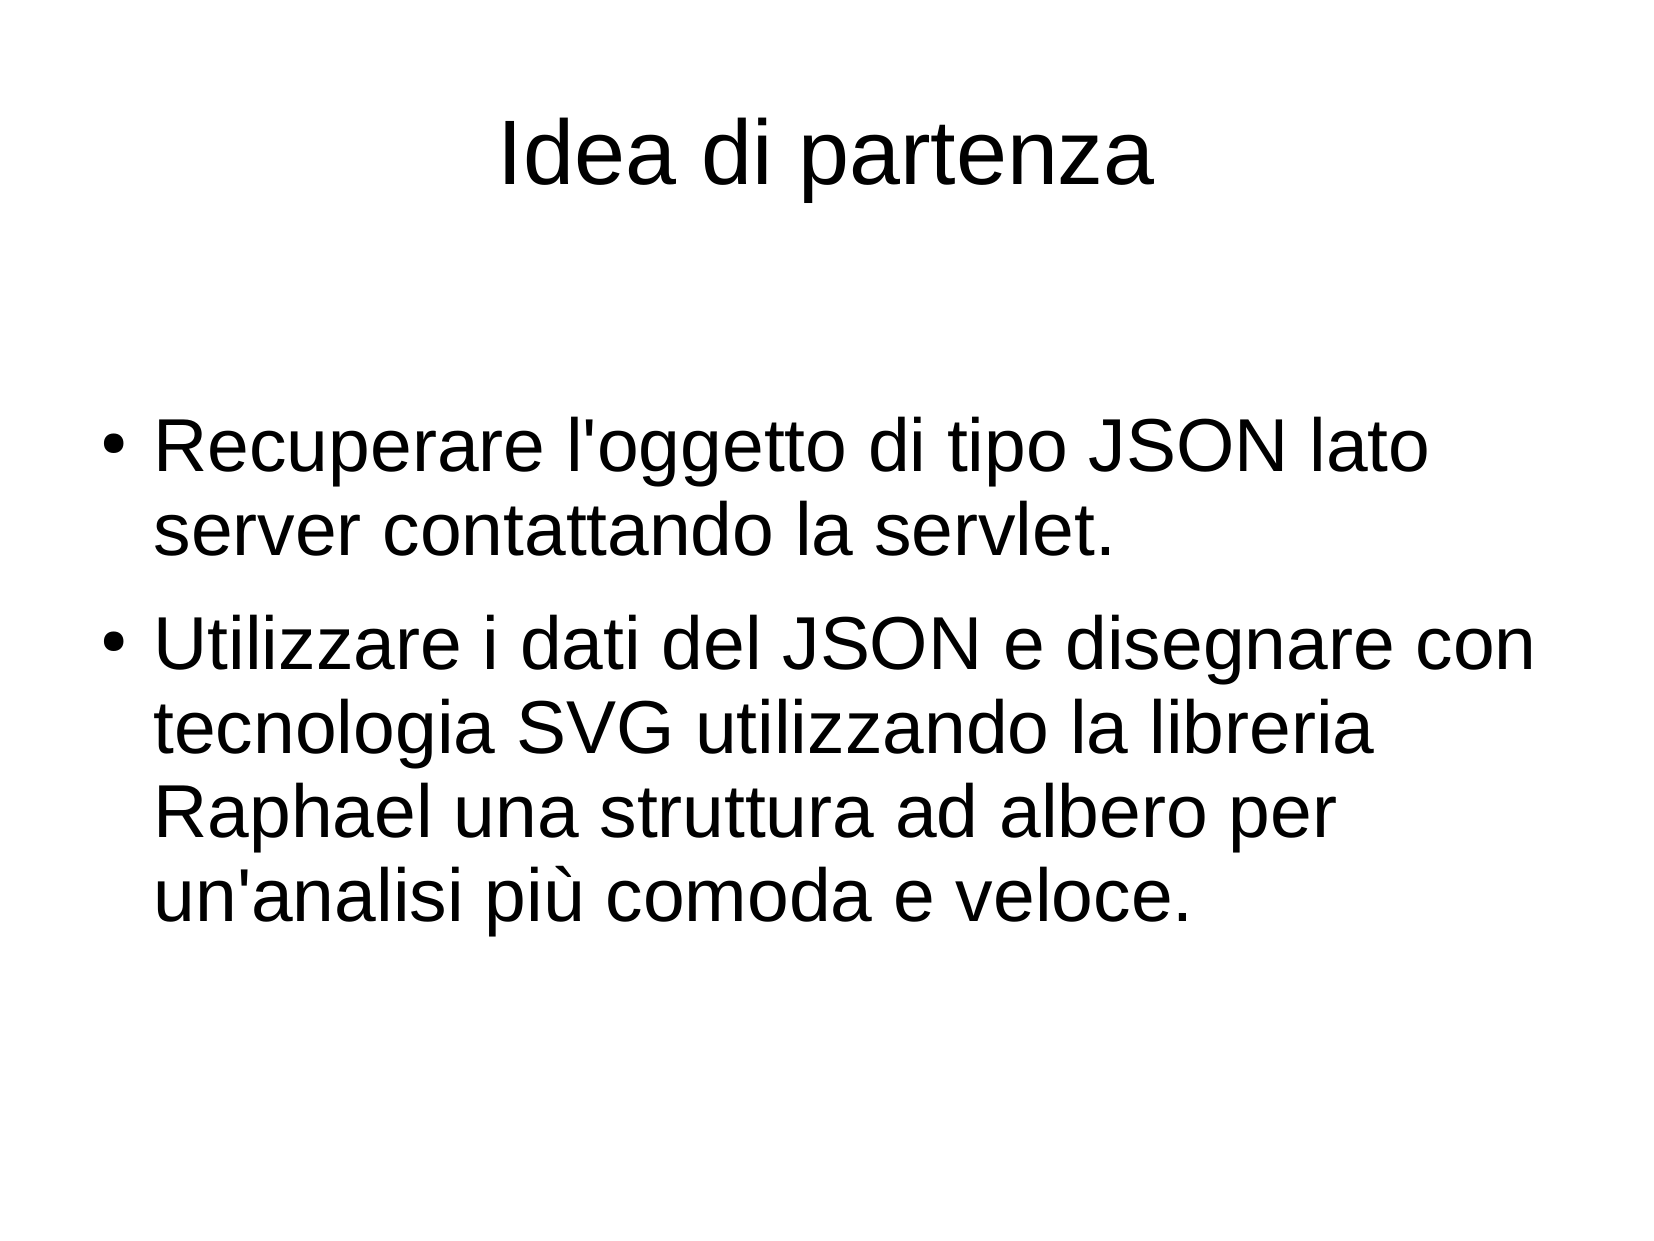

# Idea di partenza
Recuperare l'oggetto di tipo JSON lato server contattando la servlet.
Utilizzare i dati del JSON e disegnare con tecnologia SVG utilizzando la libreria Raphael una struttura ad albero per un'analisi più comoda e veloce.